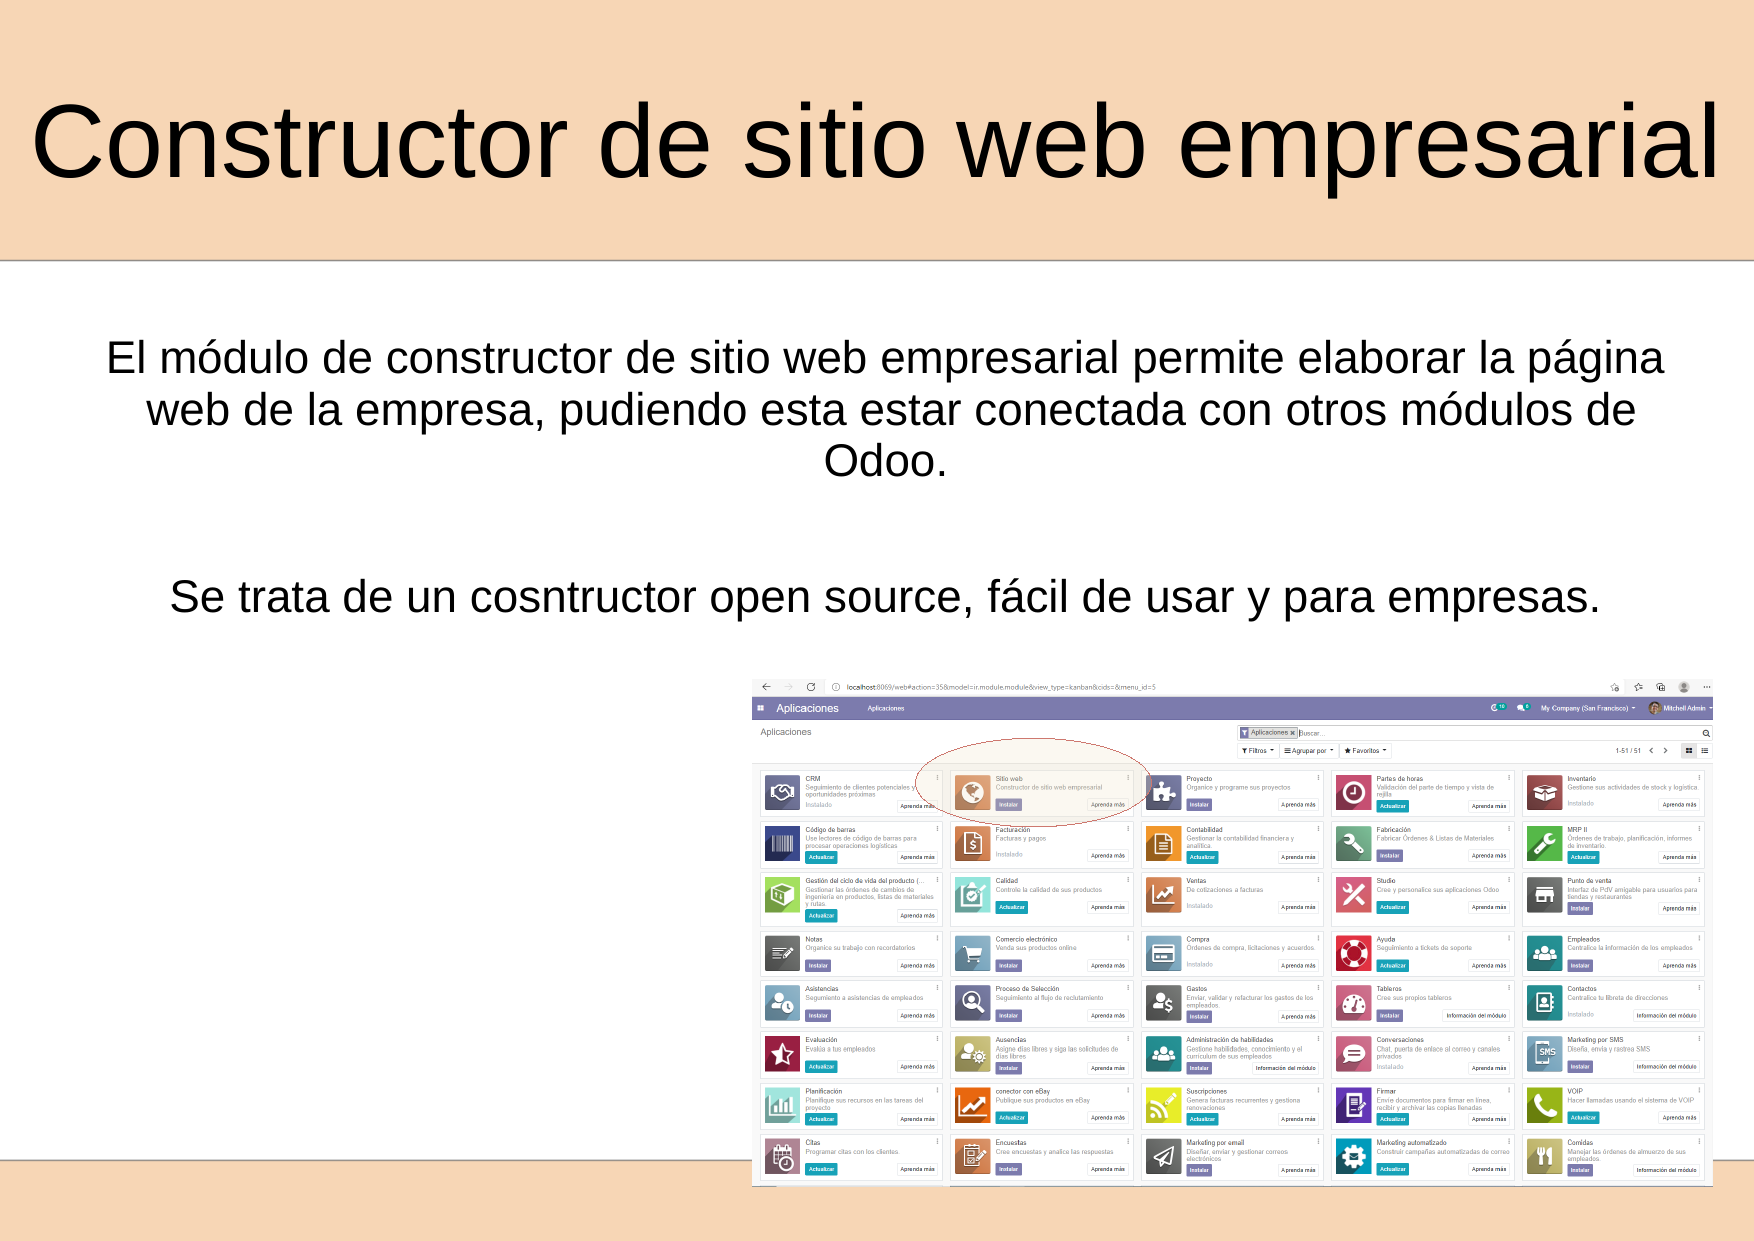

# Constructor de sitio web empresarial
El módulo de constructor de sitio web empresarial permite elaborar la página web de la empresa, pudiendo esta estar conectada con otros módulos de Odoo.
Se trata de un cosntructor open source, fácil de usar y para empresas.